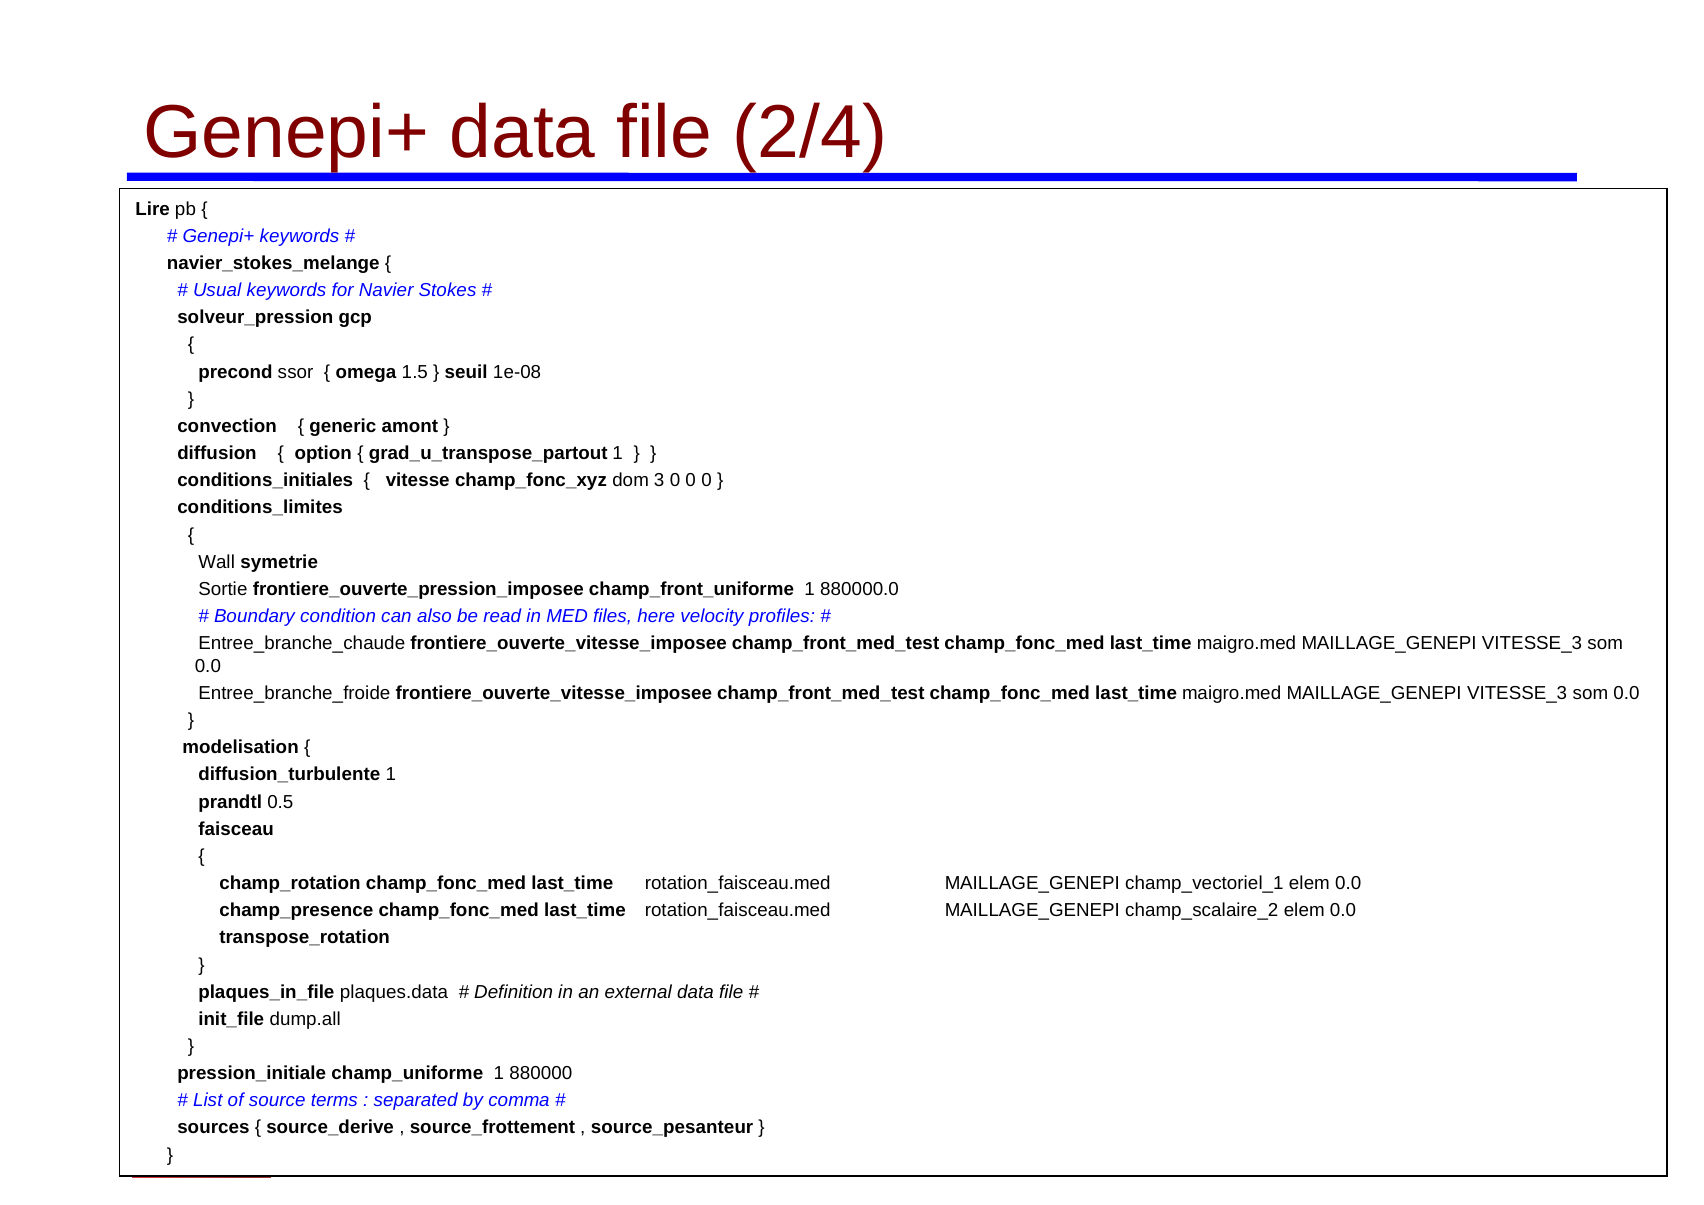

# Genepi+ data file (2/4)
Lire pb {
 # Genepi+ keywords #
 navier_stokes_melange {
 # Usual keywords for Navier Stokes #
 solveur_pression gcp
 {
 precond ssor { omega 1.5 } seuil 1e-08
 }
 convection { generic amont }
 diffusion { option { grad_u_transpose_partout 1 } }
 conditions_initiales { vitesse champ_fonc_xyz dom 3 0 0 0 }
 conditions_limites
 {
 Wall symetrie
 Sortie frontiere_ouverte_pression_imposee champ_front_uniforme 1 880000.0
 # Boundary condition can also be read in MED files, here velocity profiles: #
 Entree_branche_chaude frontiere_ouverte_vitesse_imposee champ_front_med_test champ_fonc_med last_time maigro.med MAILLAGE_GENEPI VITESSE_3 som 0.0
 Entree_branche_froide frontiere_ouverte_vitesse_imposee champ_front_med_test champ_fonc_med last_time maigro.med MAILLAGE_GENEPI VITESSE_3 som 0.0
 }
 modelisation {
 diffusion_turbulente 1
 prandtl 0.5
 faisceau
 {
 champ_rotation champ_fonc_med last_time 	rotation_faisceau.med 	MAILLAGE_GENEPI champ_vectoriel_1 elem 0.0
 champ_presence champ_fonc_med last_time 	rotation_faisceau.med 	MAILLAGE_GENEPI champ_scalaire_2 elem 0.0
 transpose_rotation
 }
 plaques_in_file plaques.data # Definition in an external data file #
 init_file dump.all
 }
 pression_initiale champ_uniforme 1 880000
 # List of source terms : separated by comma #
 sources { source_derive , source_frottement , source_pesanteur }
 }
TRUST/TrioCFD 1.7.5 user's training session
162